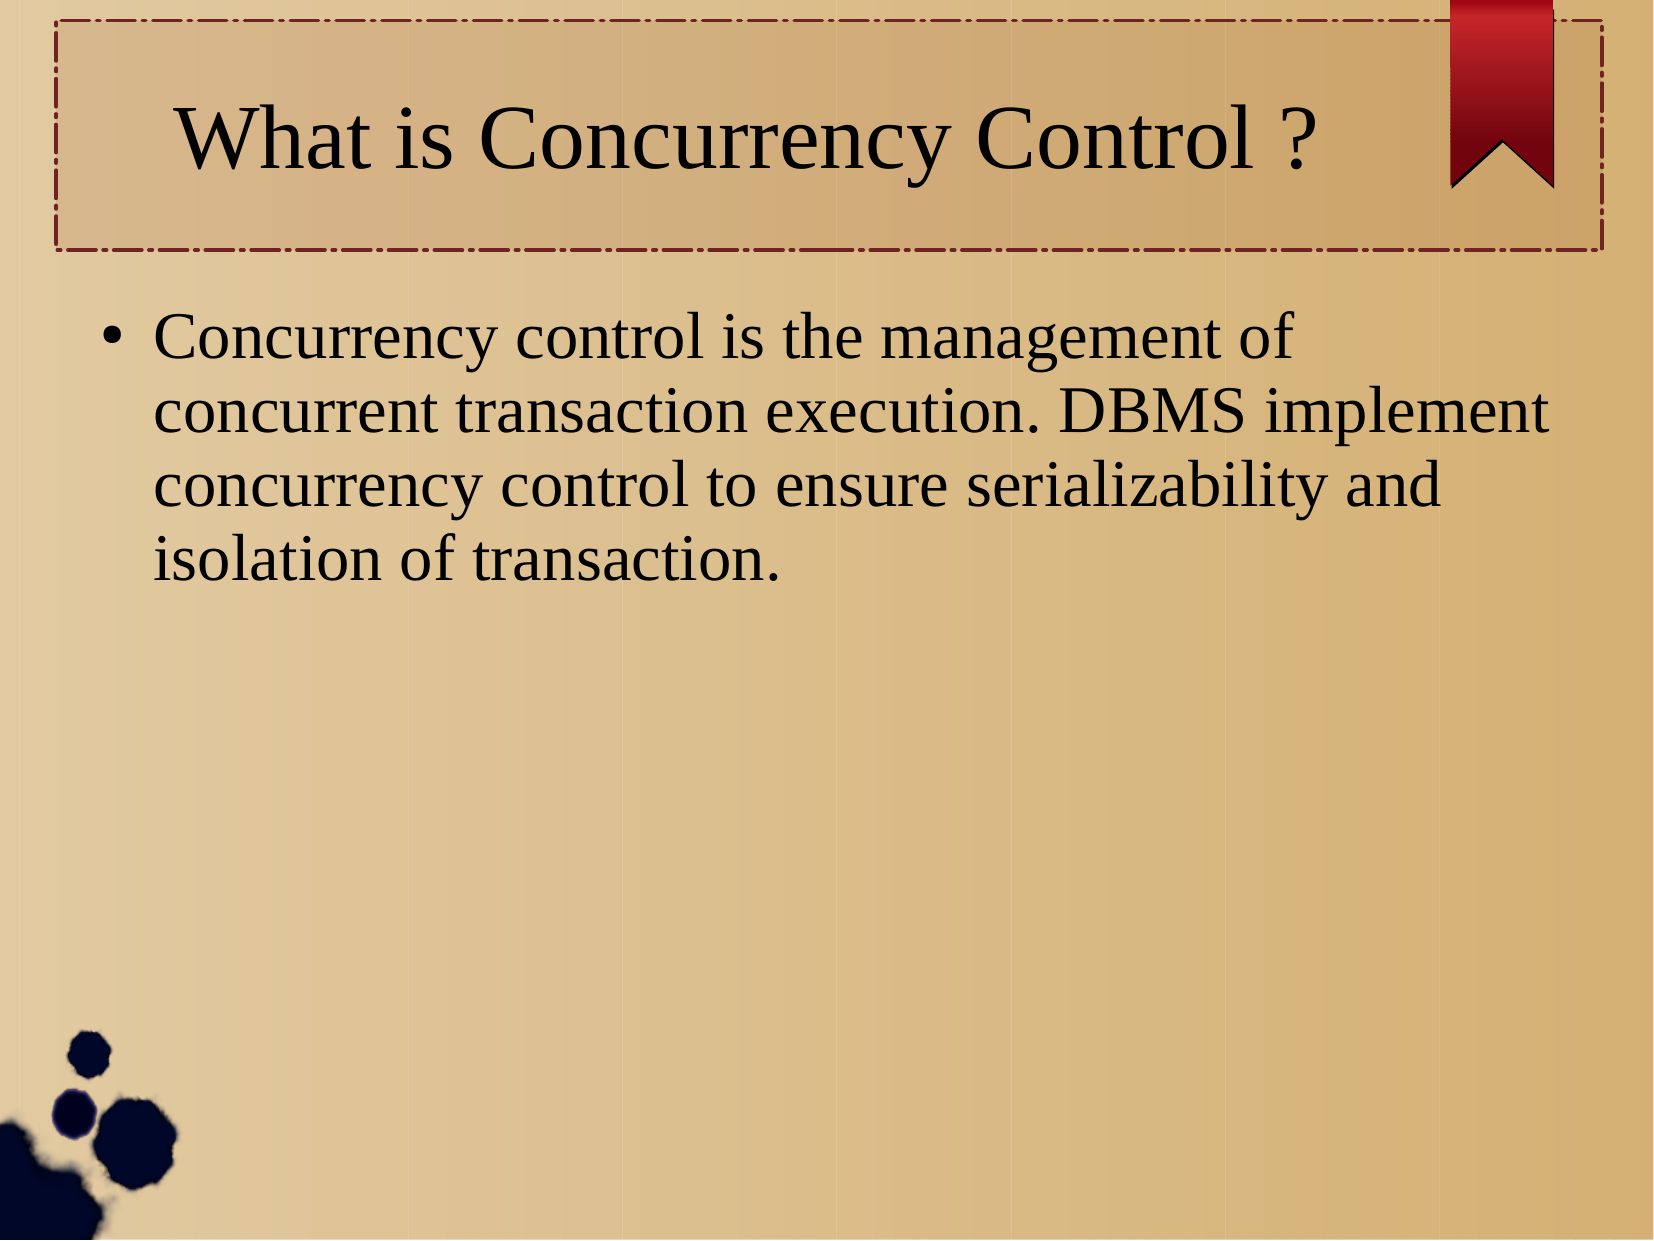

# What is Concurrency Control ?
Concurrency control is the management of concurrent transaction execution. DBMS implement concurrency control to ensure serializability and isolation of transaction.